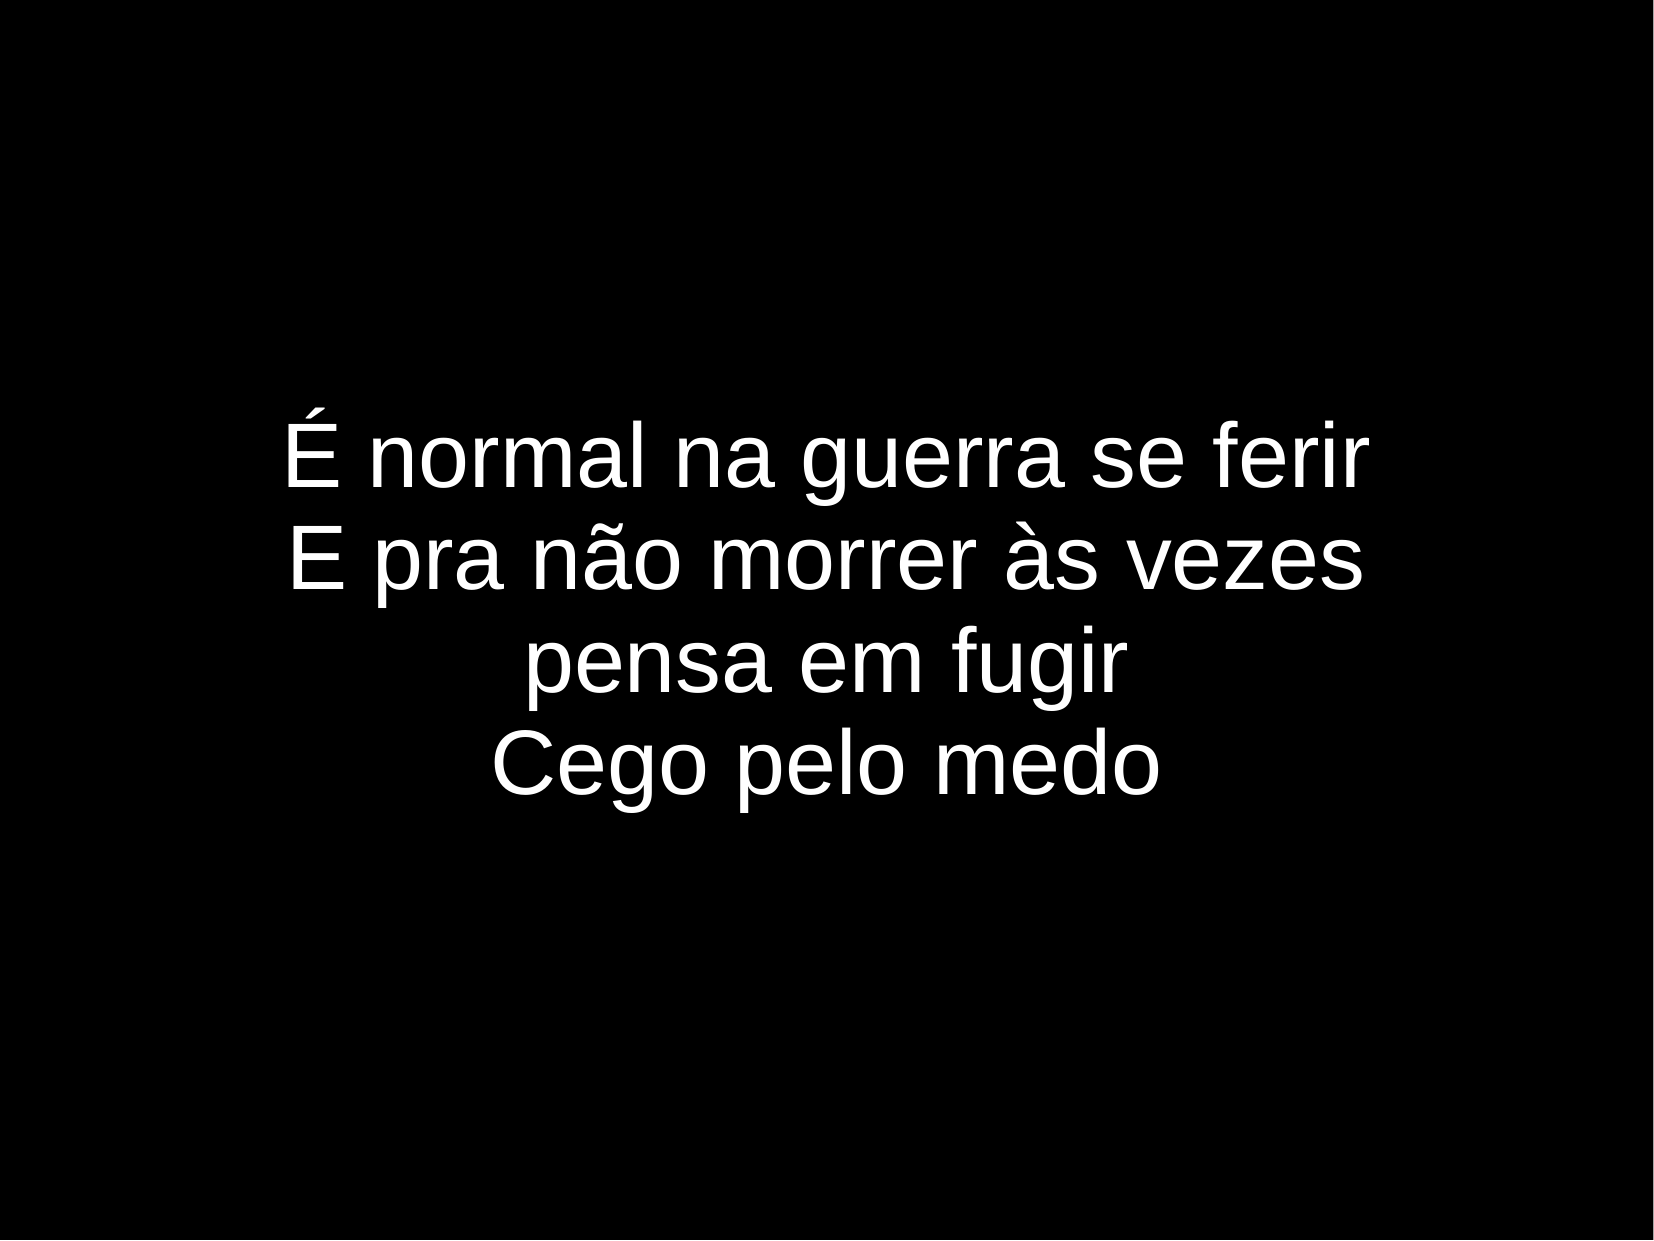

# É normal na guerra se ferir
E pra não morrer às vezes
pensa em fugir
Cego pelo medo